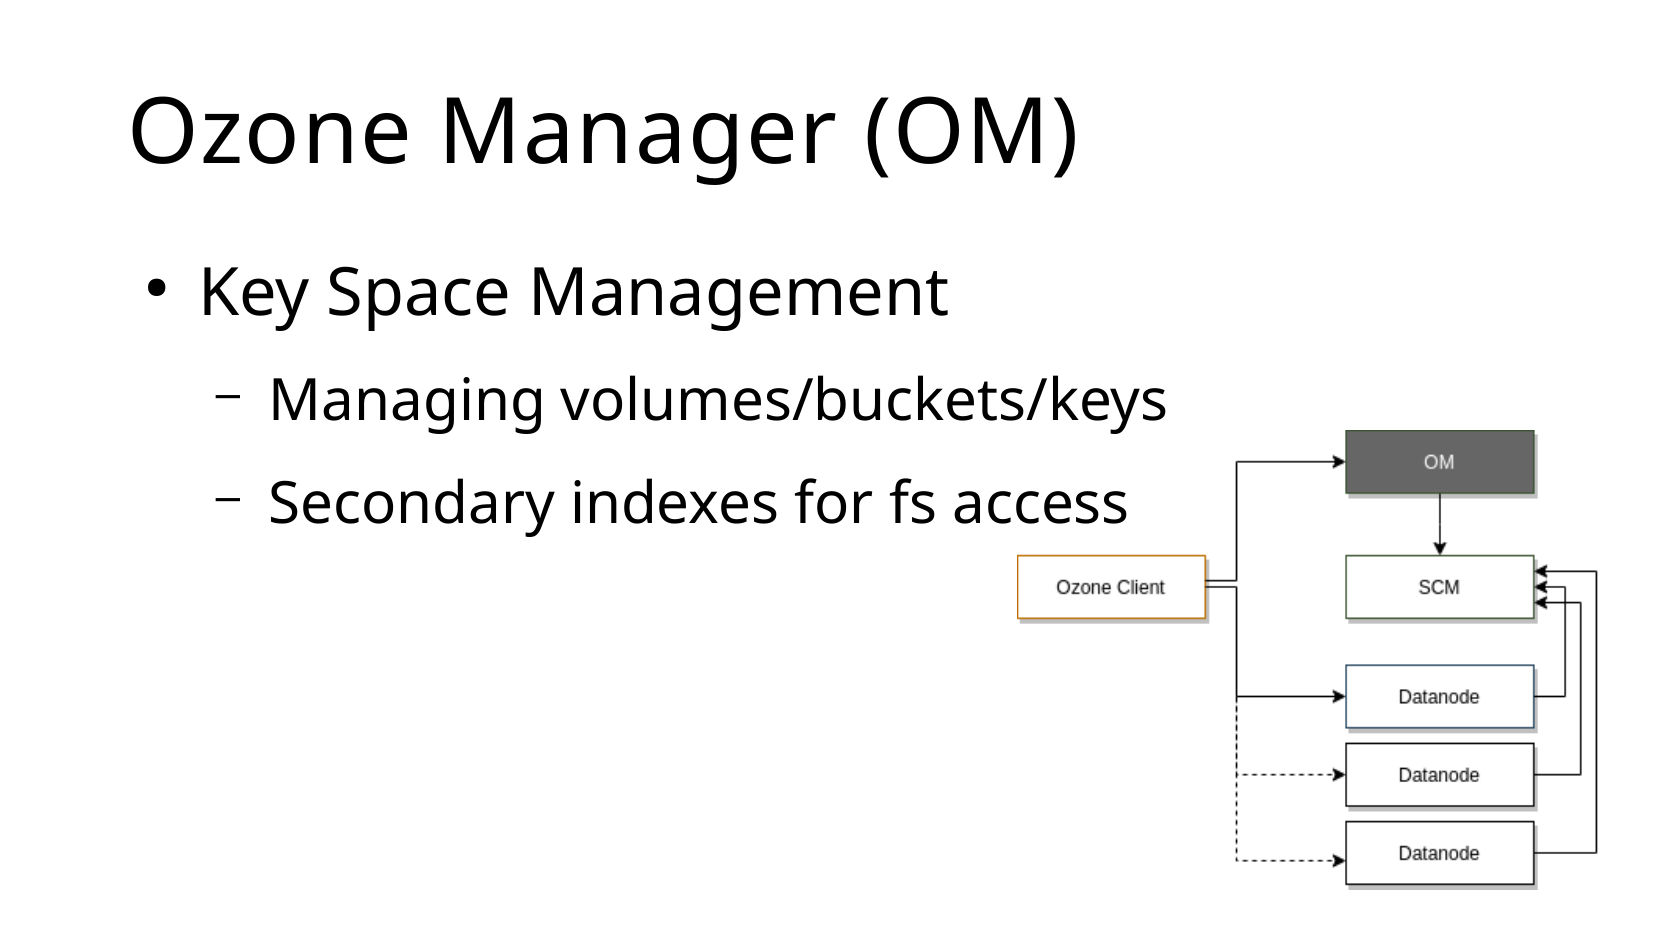

# Ozone Manager (OM)
Key Space Management
Managing volumes/buckets/keys
Secondary indexes for fs access